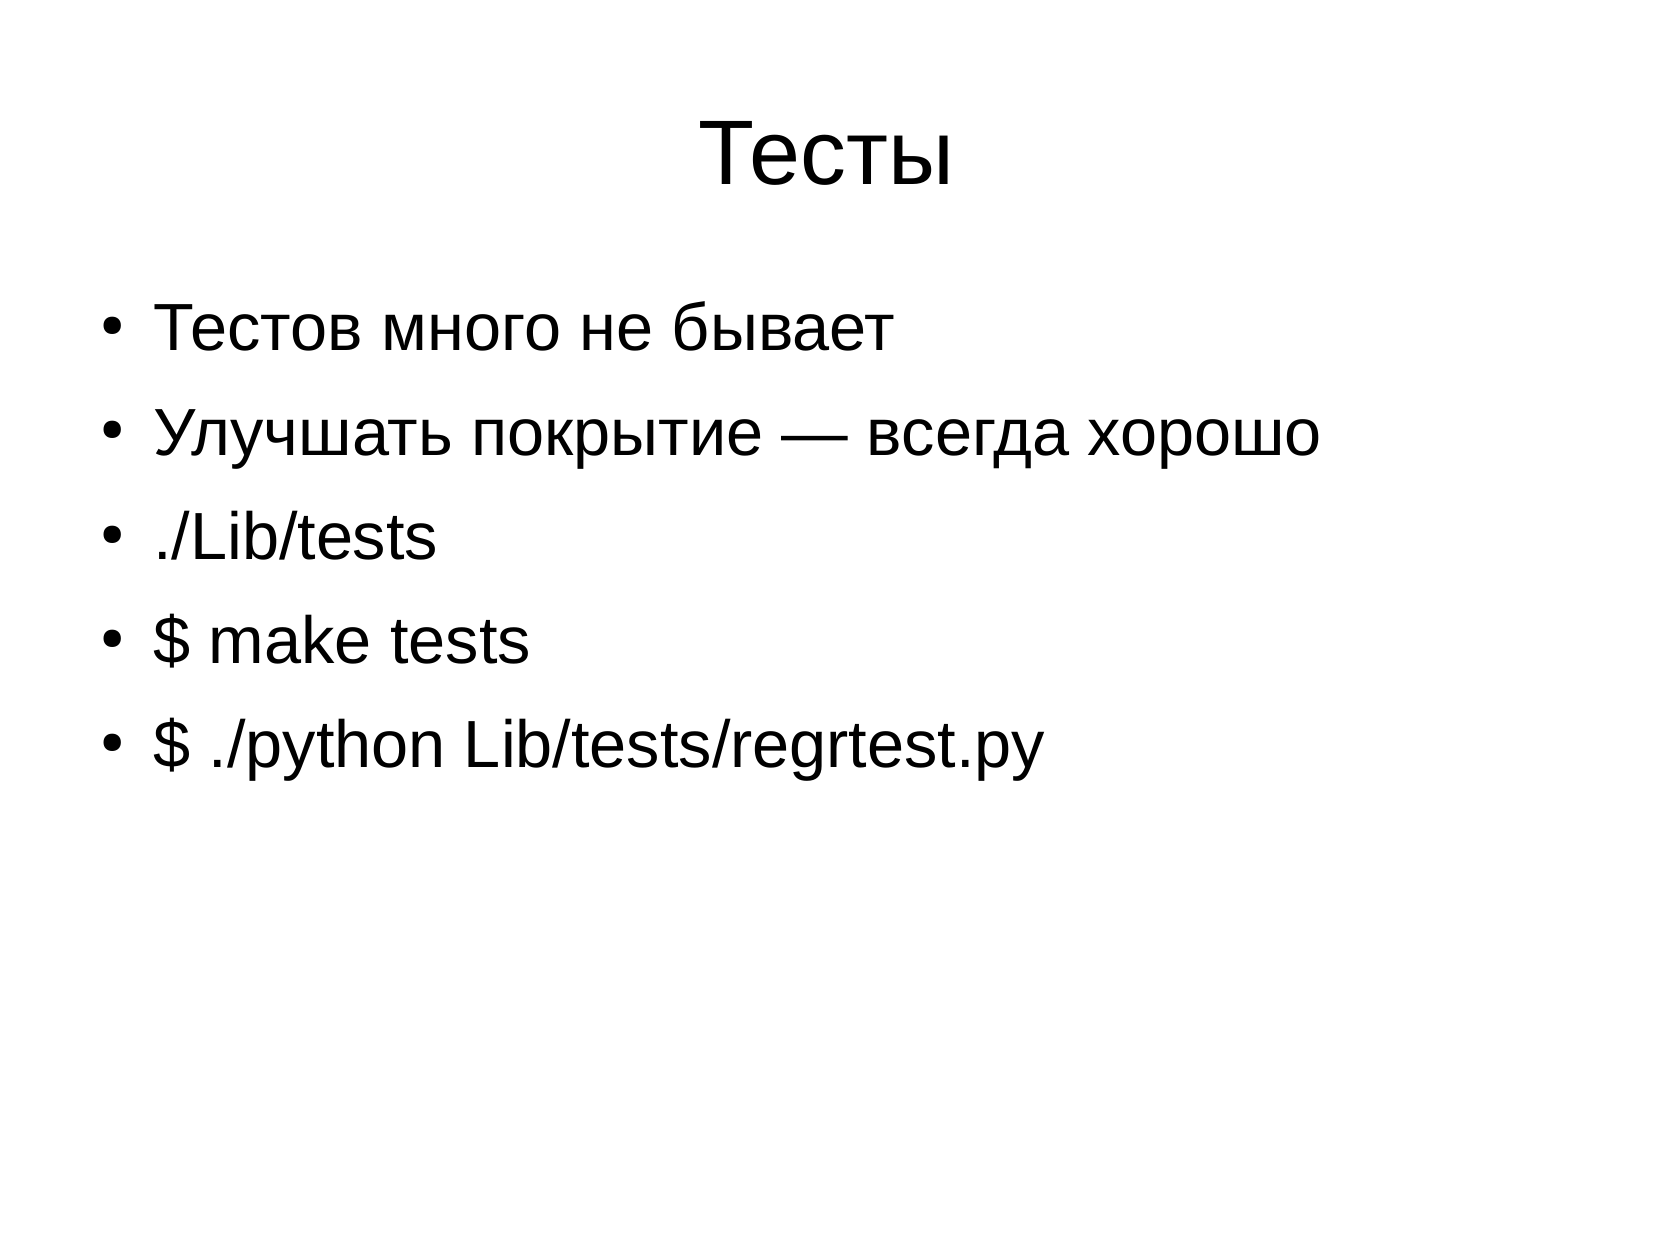

# Тесты
Тестов много не бывает
Улучшать покрытие — всегда хорошо
./Lib/tests
$ make tests
$ ./python Lib/tests/regrtest.py